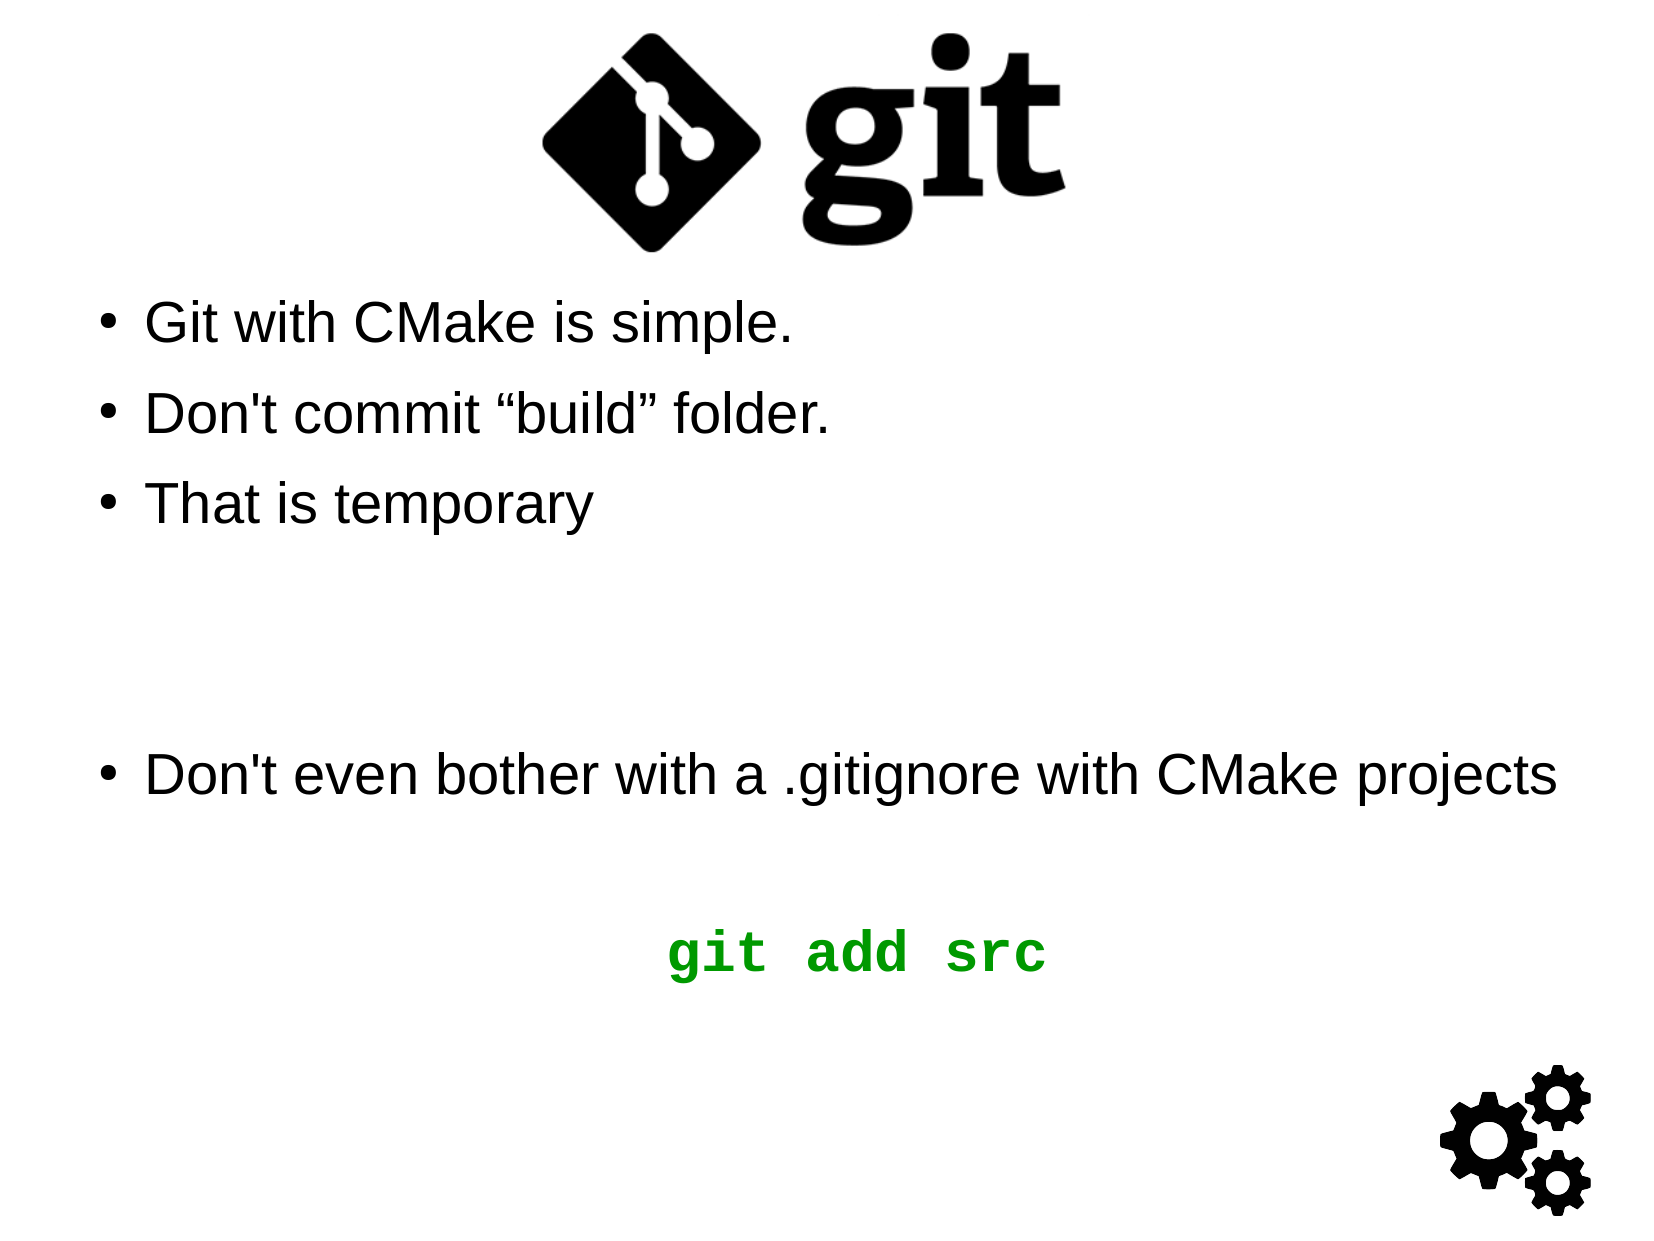

# Git
Git with CMake is simple.
Don't commit “build” folder.
That is temporary
Don't even bother with a .gitignore with CMake projects
git add src